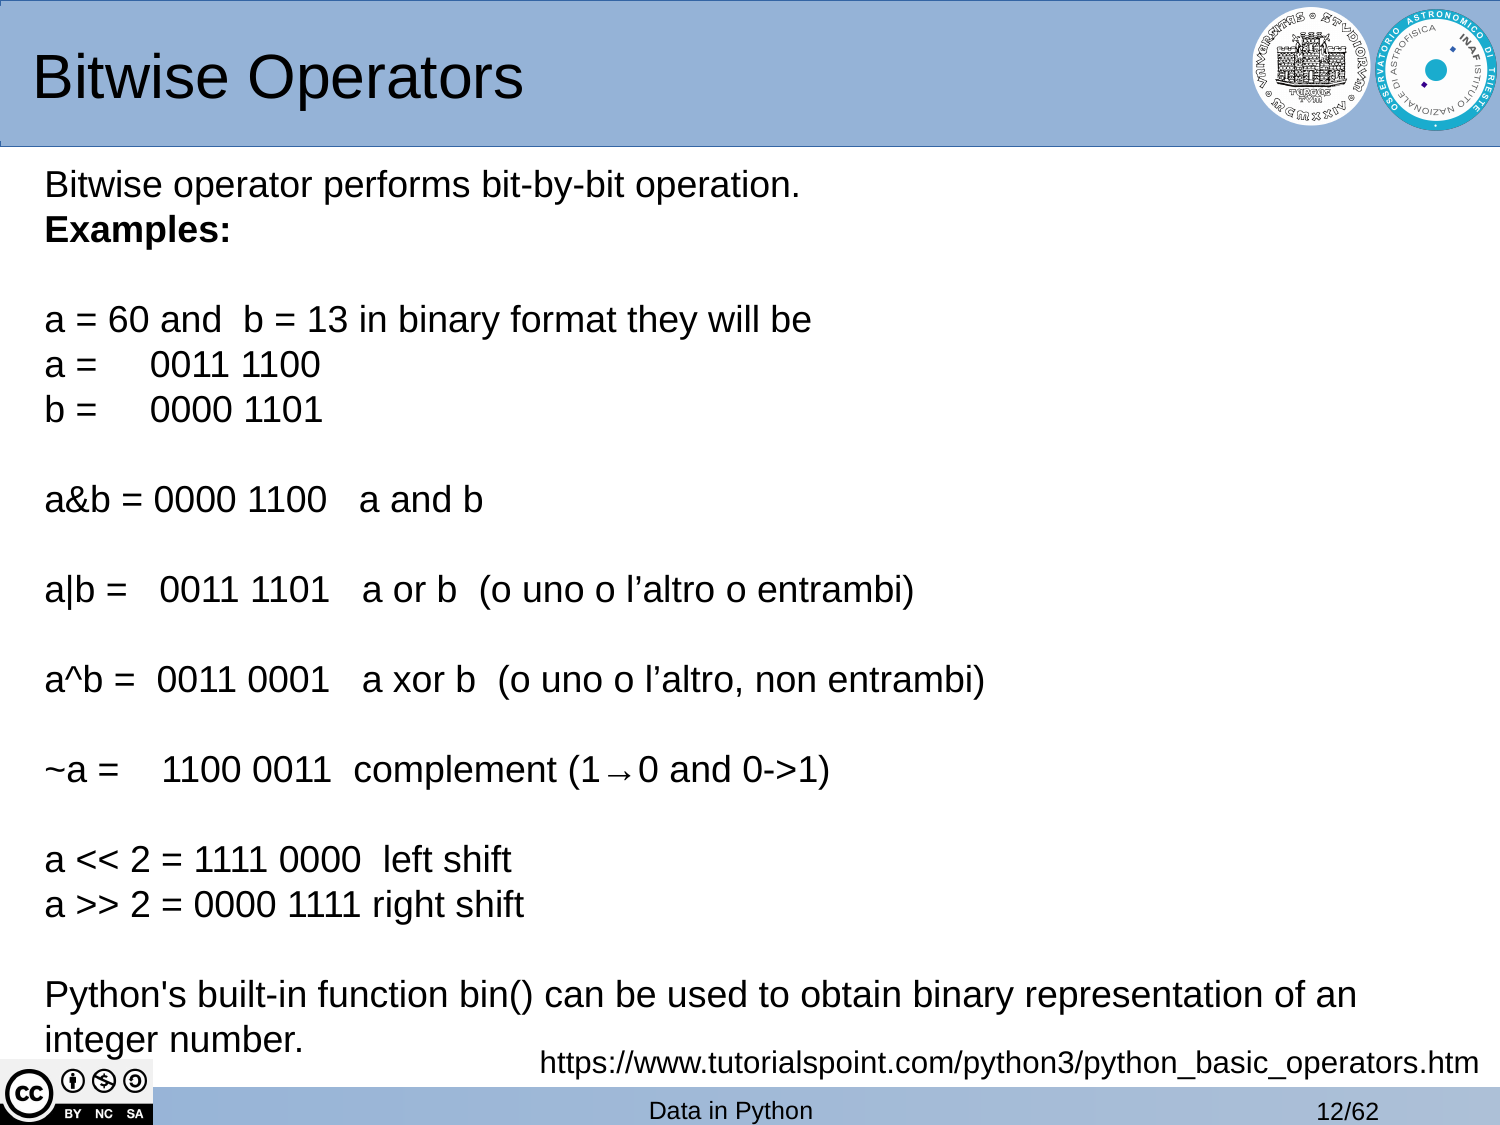

Bitwise Operators
# Bitwise operator performs bit-by-bit operation.
Examples:
a = 60 and b = 13 in binary format they will be
a = 0011 1100
b = 0000 1101
a&b = 0000 1100 a and b
a|b = 0011 1101 a or b (o uno o l’altro o entrambi)
a^b = 0011 0001 a xor b (o uno o l’altro, non entrambi)
~a = 1100 0011 complement (1→0 and 0->1)
a << 2 = 1111 0000 left shift
a >> 2 = 0000 1111 right shift
Python's built-in function bin() can be used to obtain binary representation of an integer number.
https://www.tutorialspoint.com/python3/python_basic_operators.htm